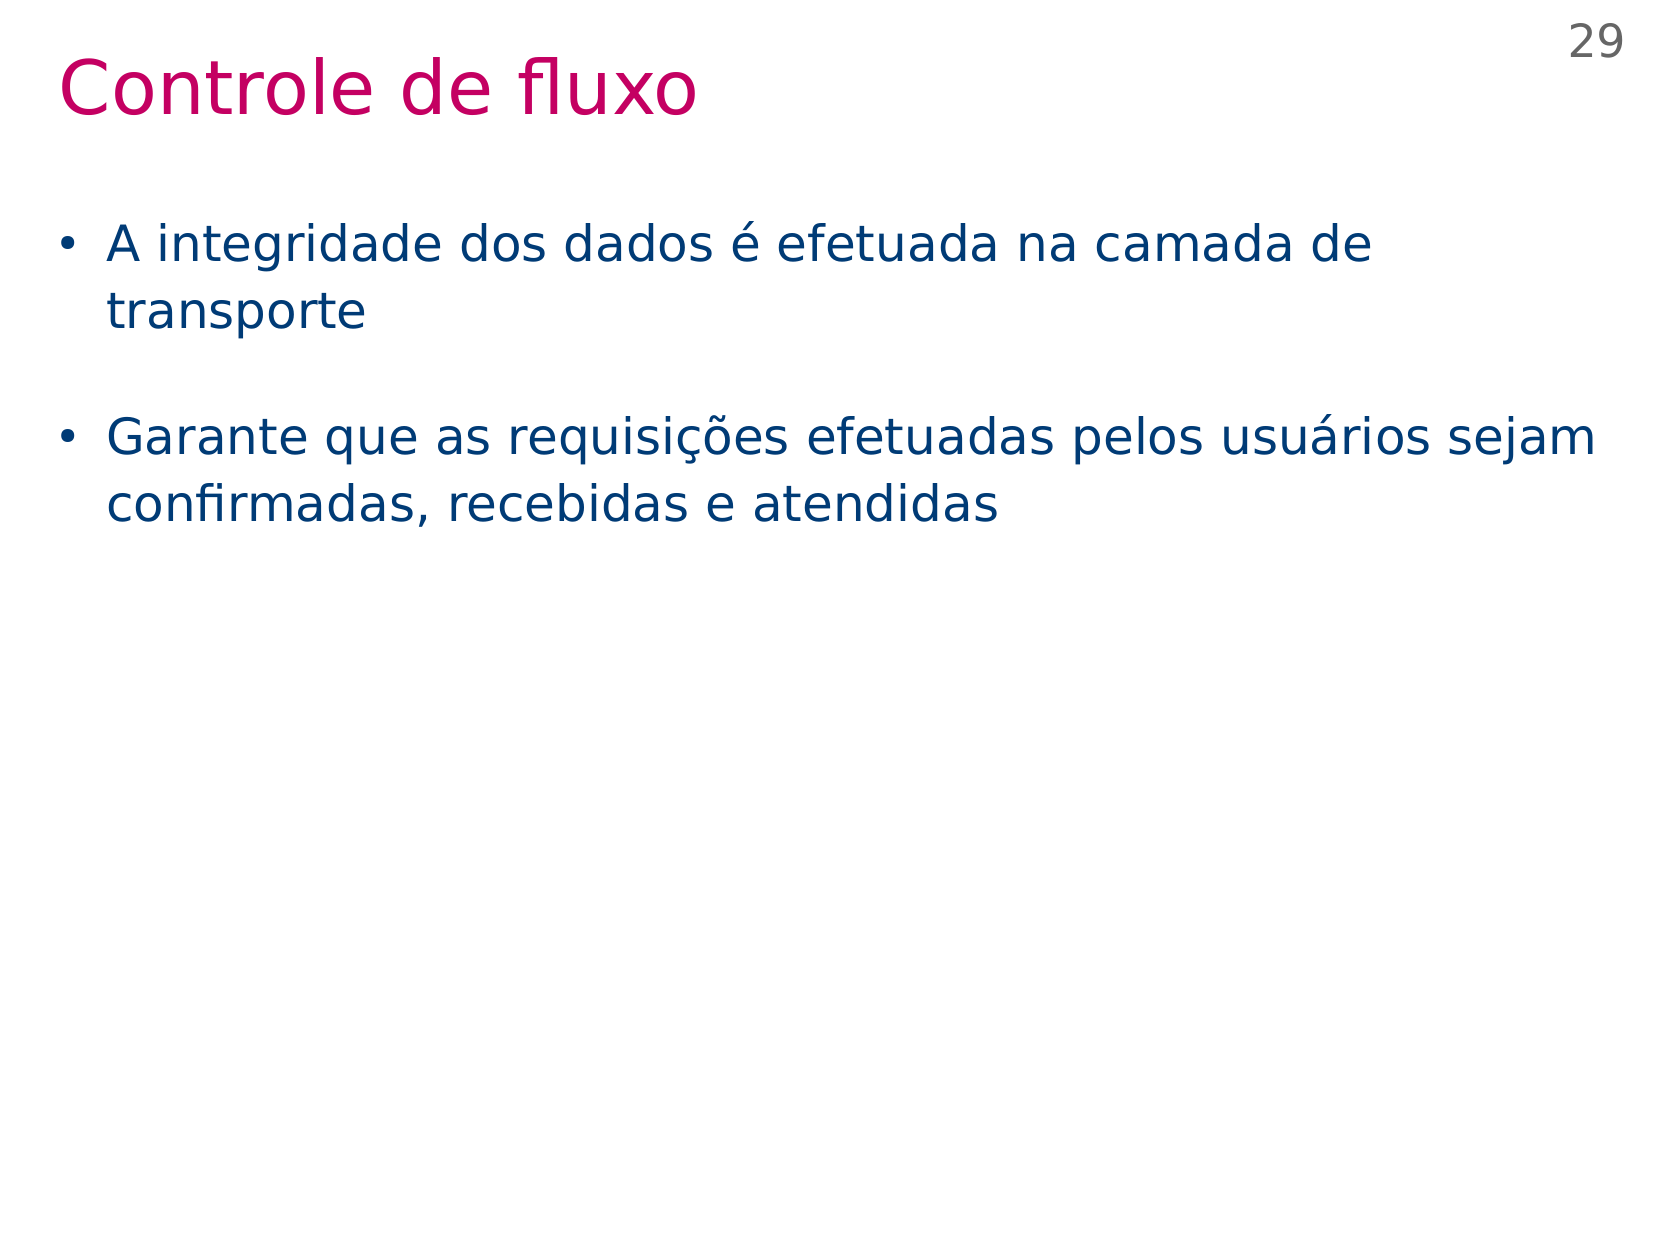

29
# Controle de fluxo
A integridade dos dados é efetuada na camada de transporte
Garante que as requisições efetuadas pelos usuários sejam confirmadas, recebidas e atendidas